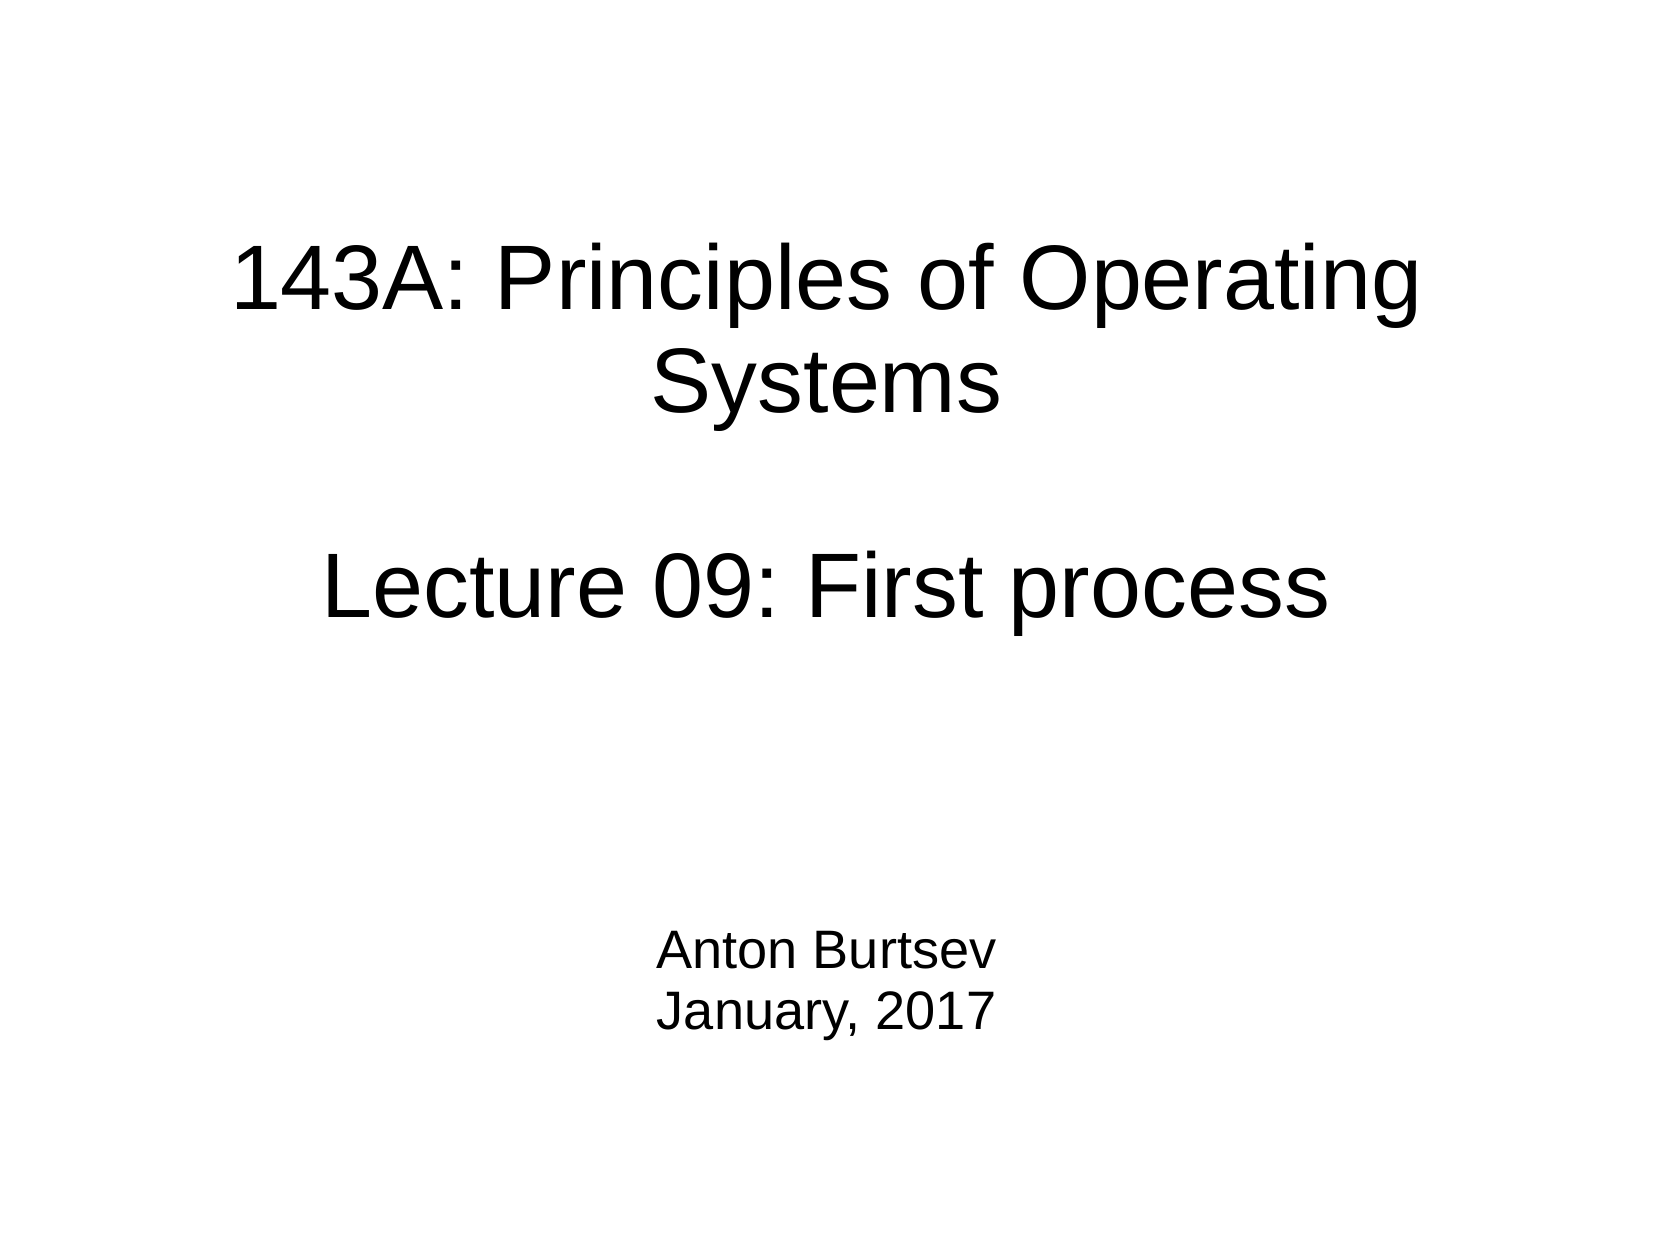

# 143A: Principles of Operating Systems Lecture 09: First process
Anton Burtsev
January, 2017